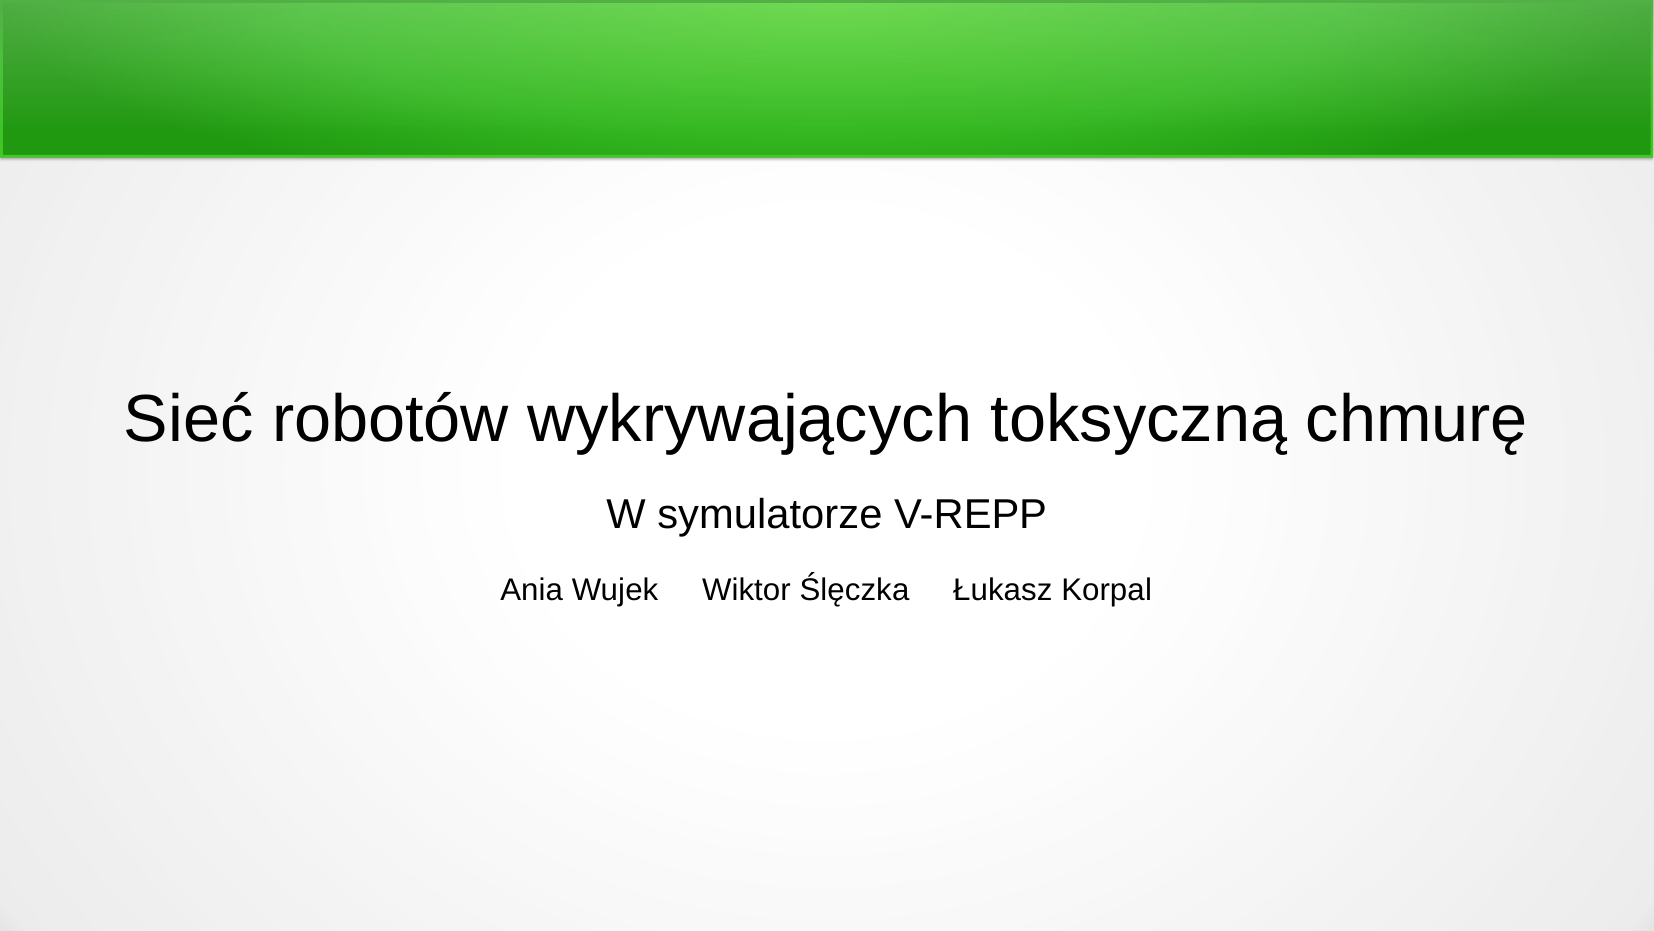

# Sieć robotów wykrywających toksyczną chmurę
W symulatorze V-REPP
Ania Wujek Wiktor Ślęczka Łukasz Korpal